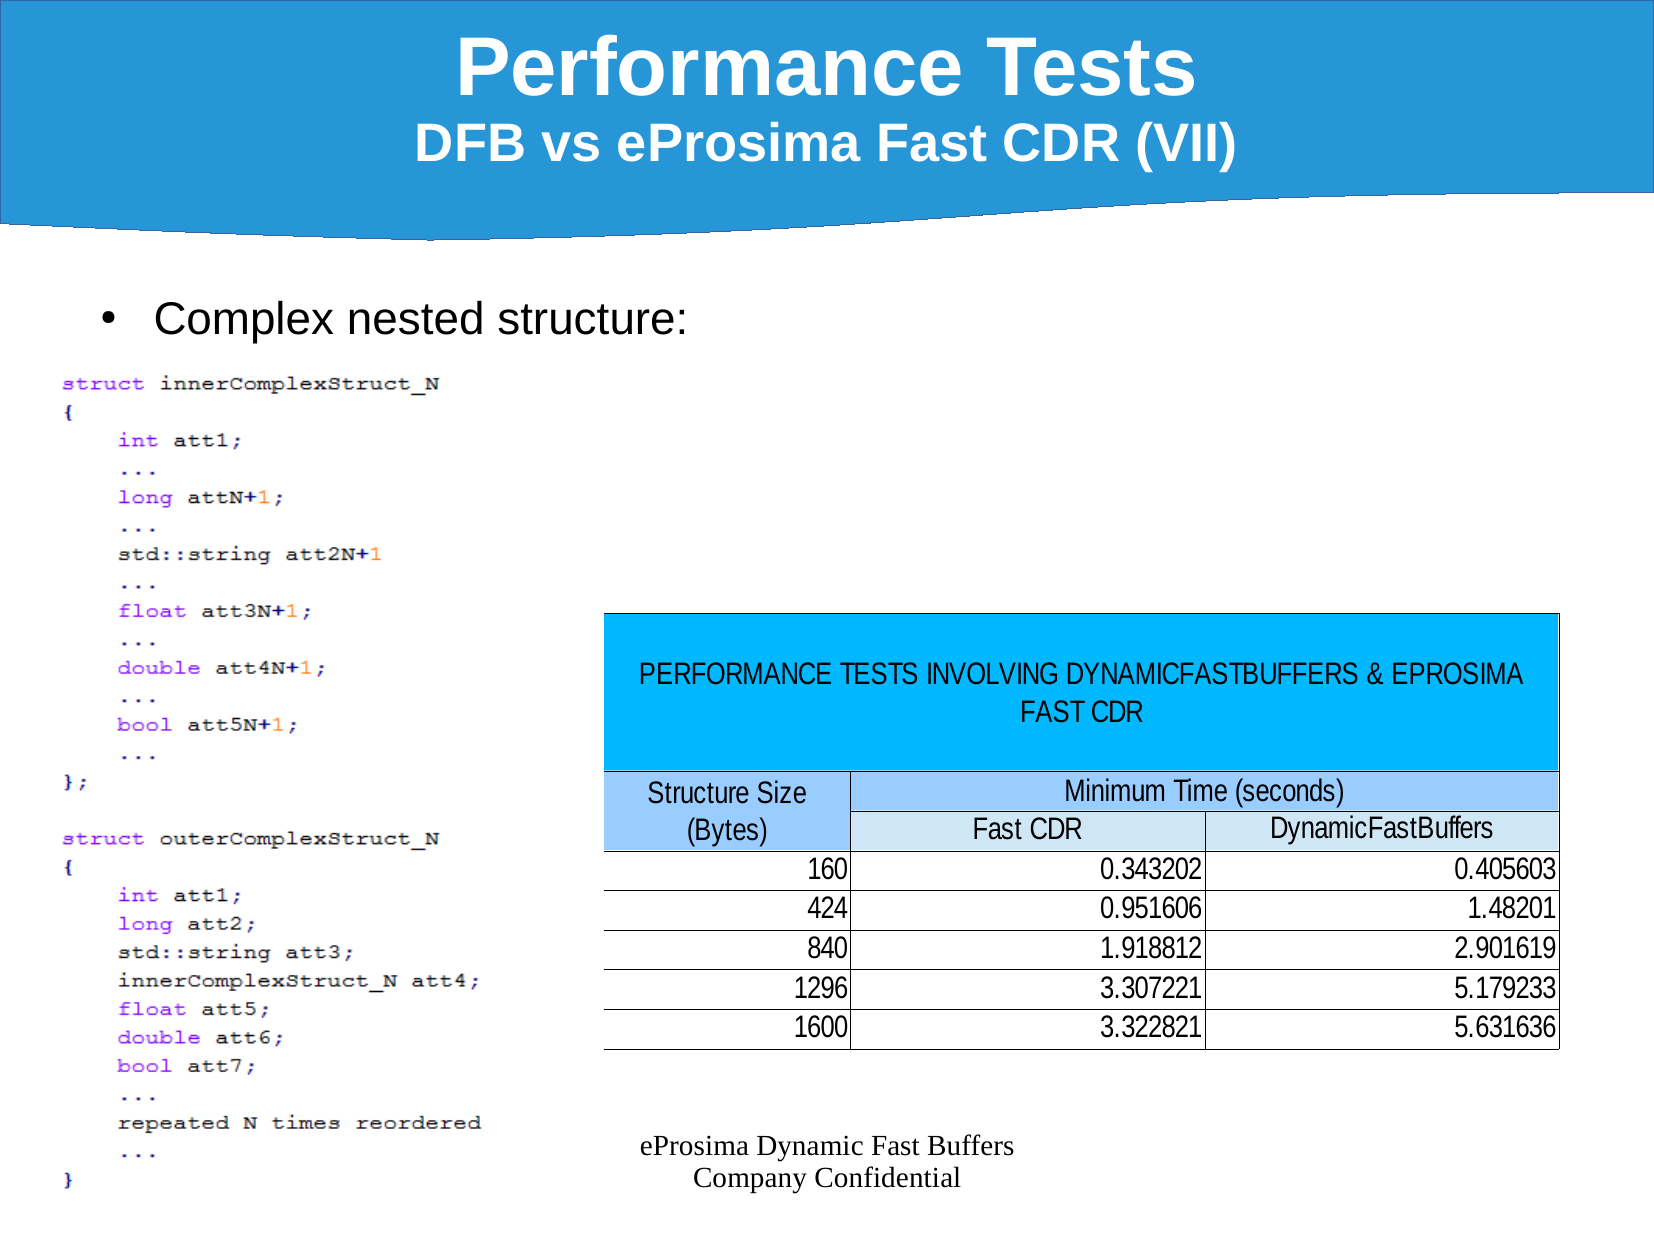

Performance Tests
DFB vs eProsima Fast CDR (VII)
# Complex nested structure:
eProsima Dynamic Fast Buffers